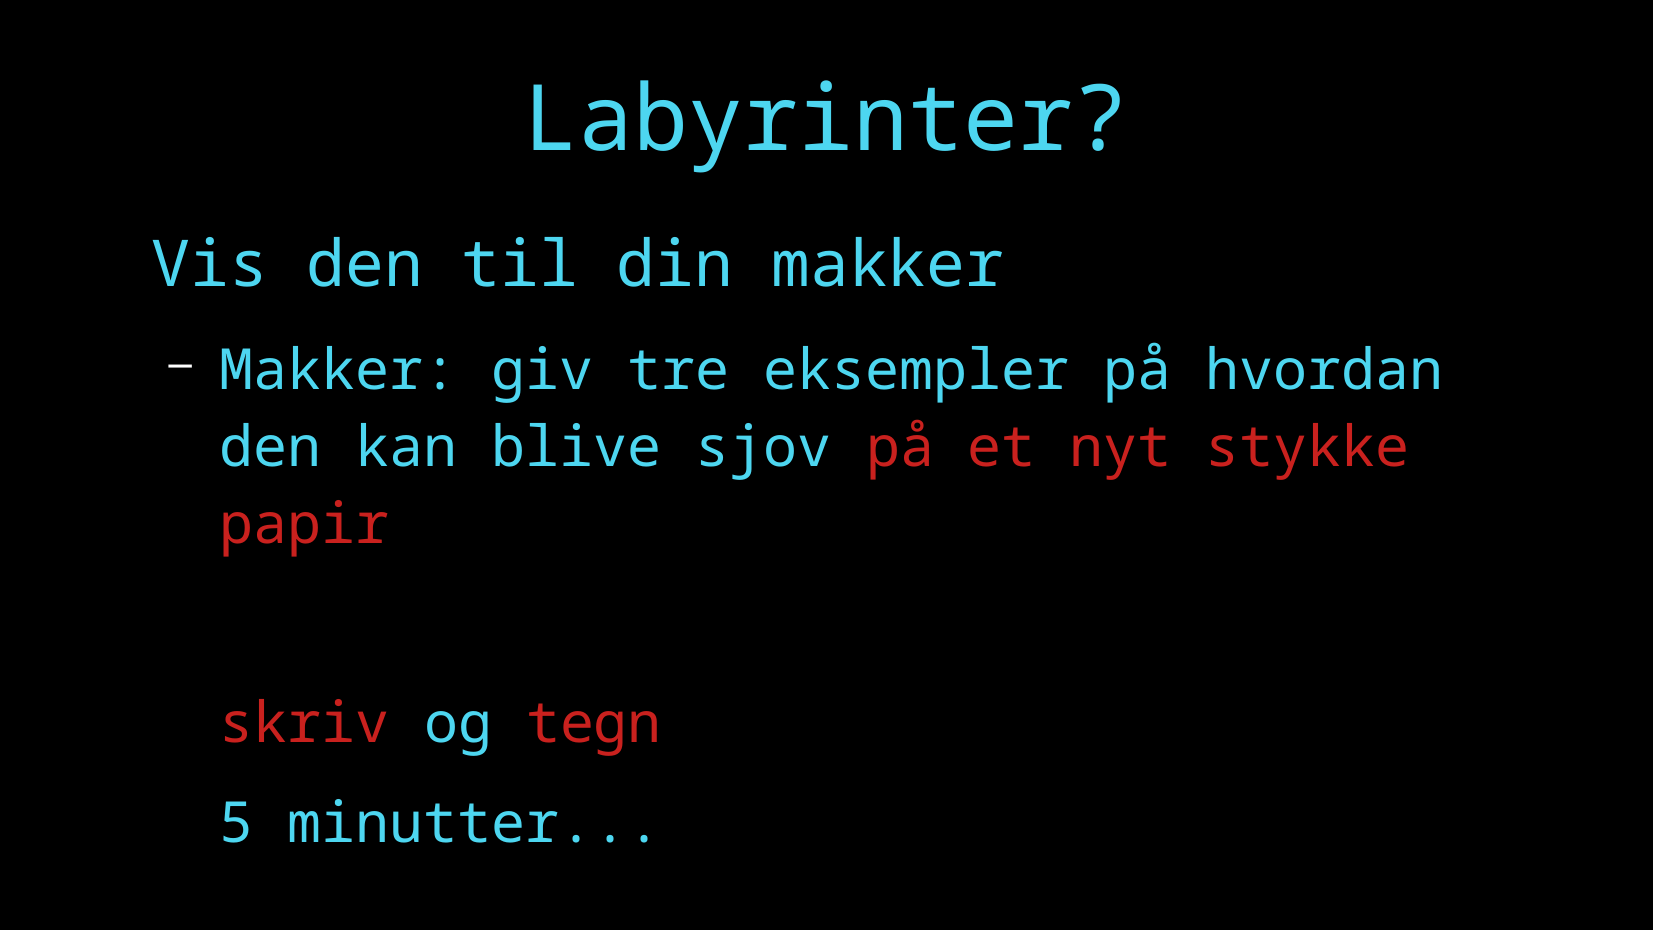

# Labyrinter?
Vis den til din makker
Makker: giv tre eksempler på hvordan den kan blive sjov på et nyt stykke papir
skriv og tegn
5 minutter...